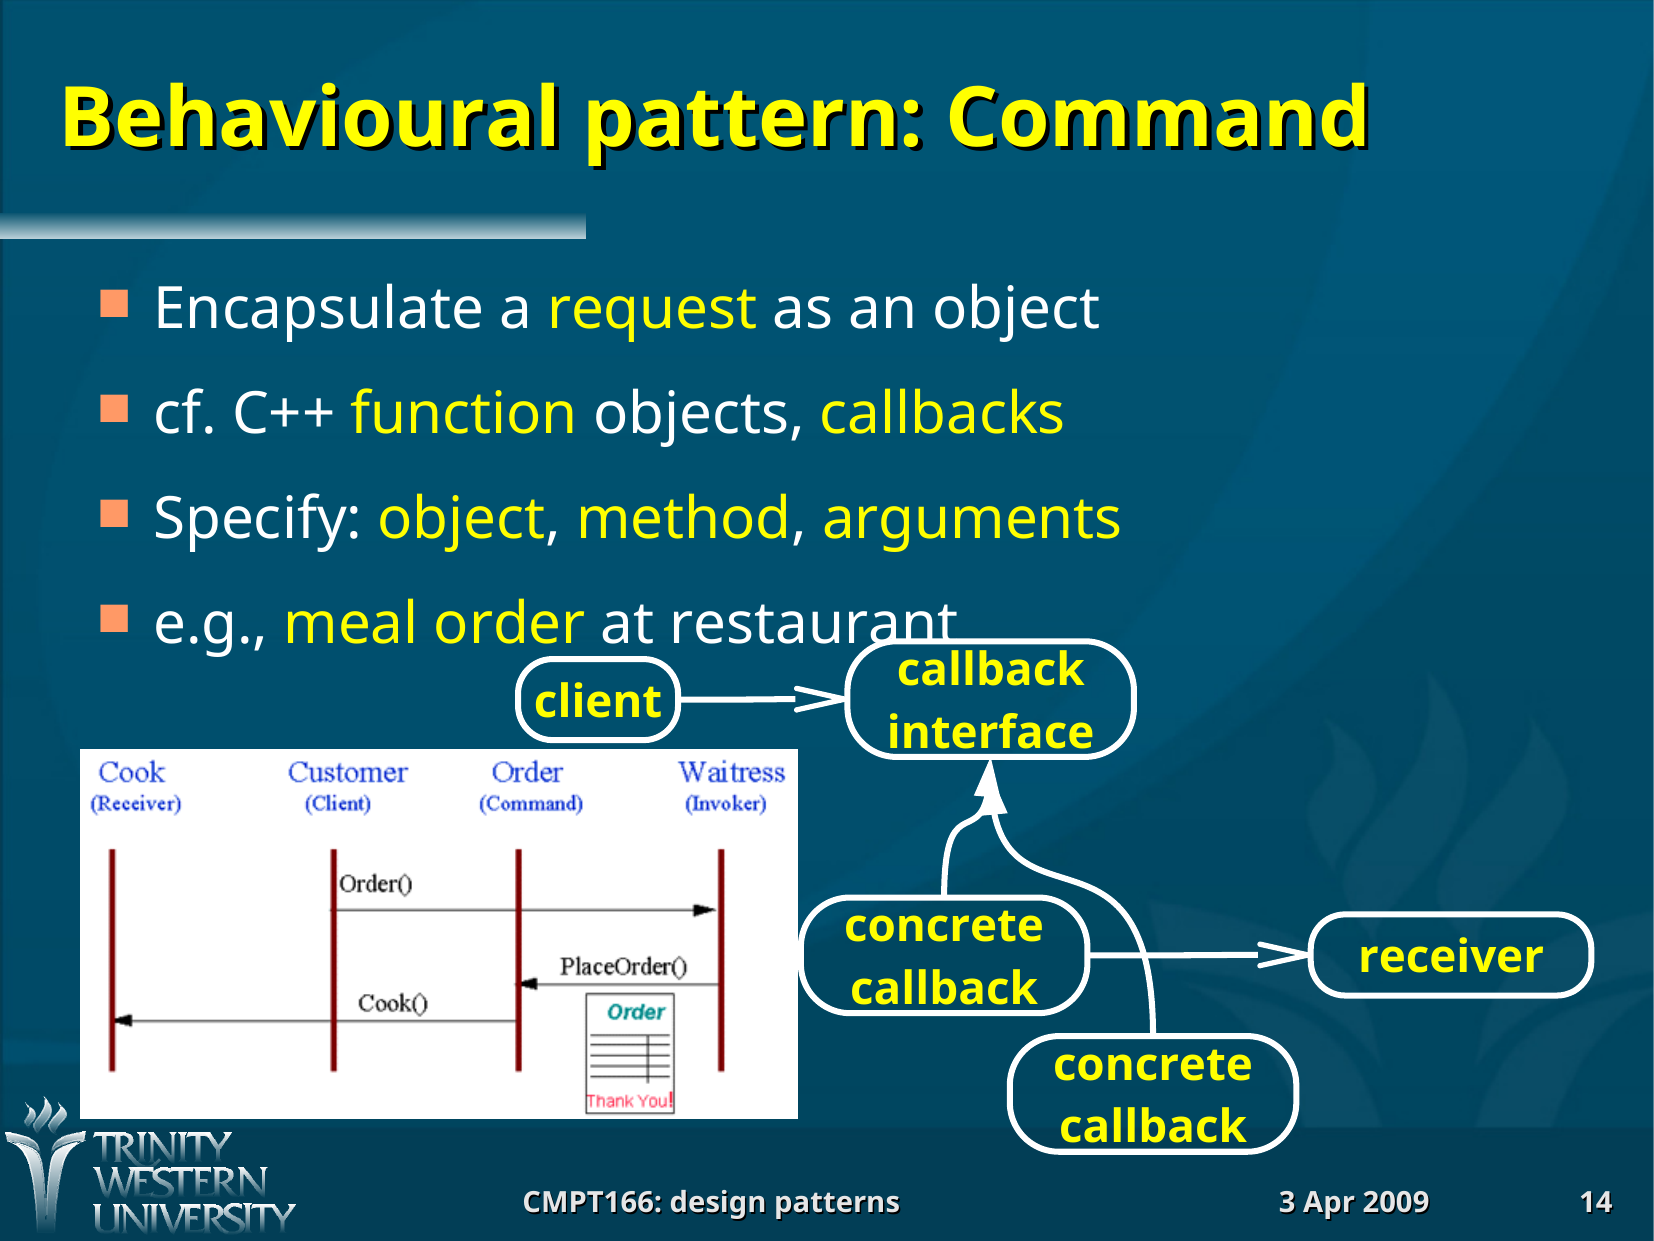

# Behavioural pattern: Command
Encapsulate a request as an object
cf. C++ function objects, callbacks
Specify: object, method, arguments
e.g., meal order at restaurant
callback
interface
client
concrete
callback
receiver
concrete
callback
CMPT166: design patterns
3 Apr 2009
14